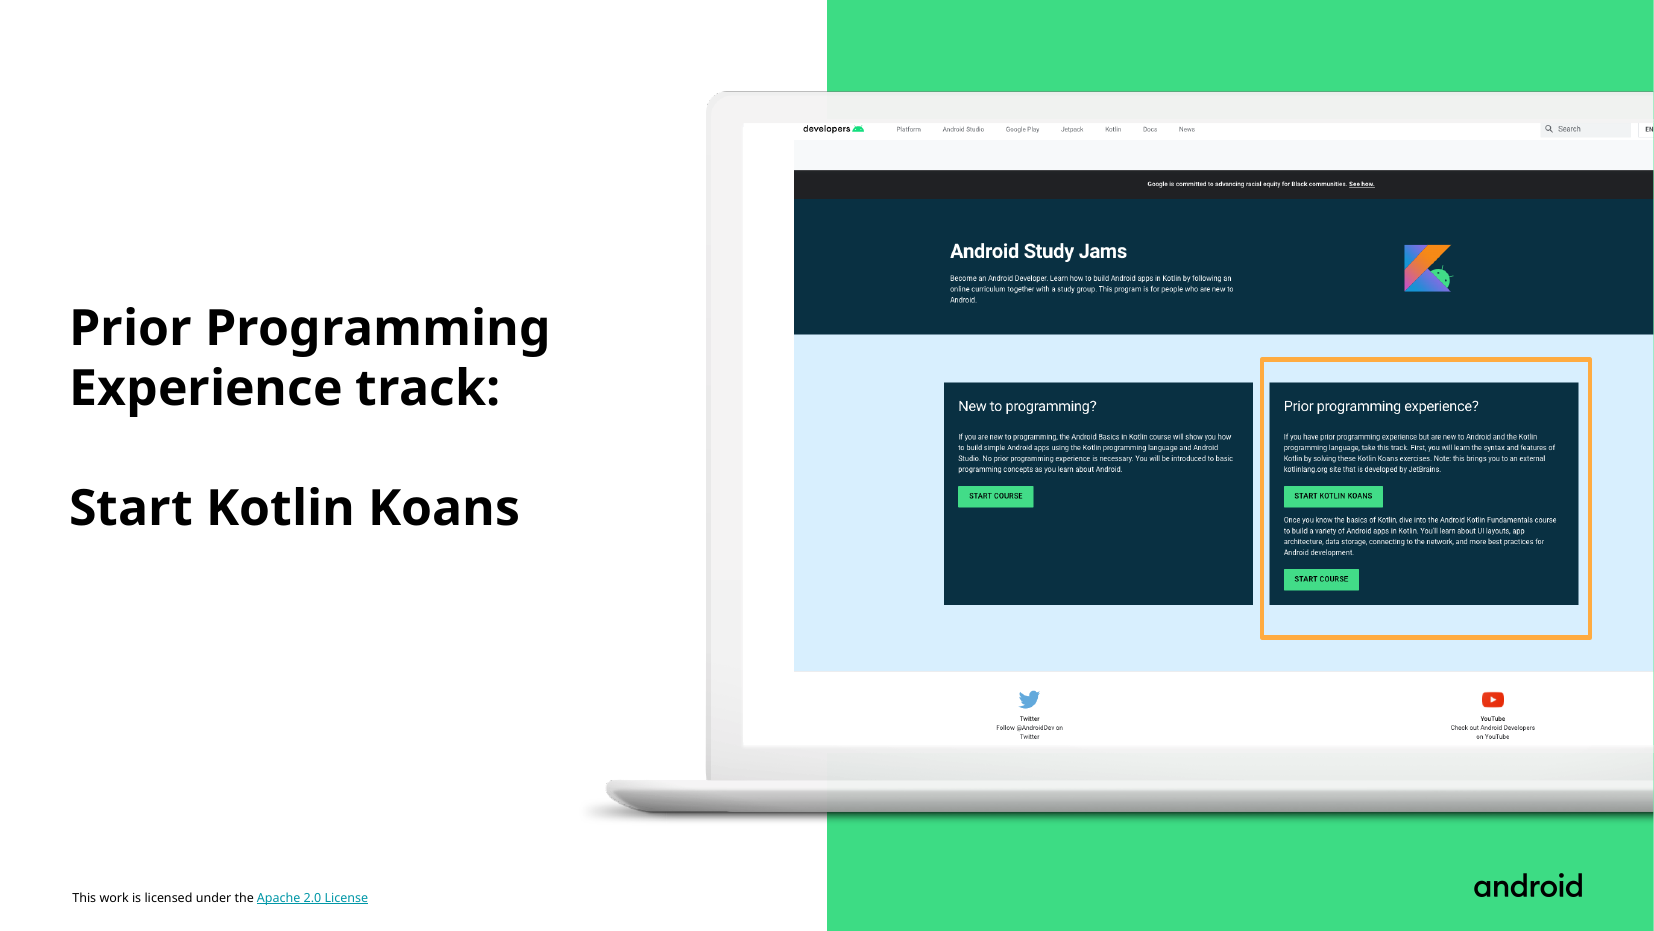

# Prior Programming Experience track: Start Kotlin Koans